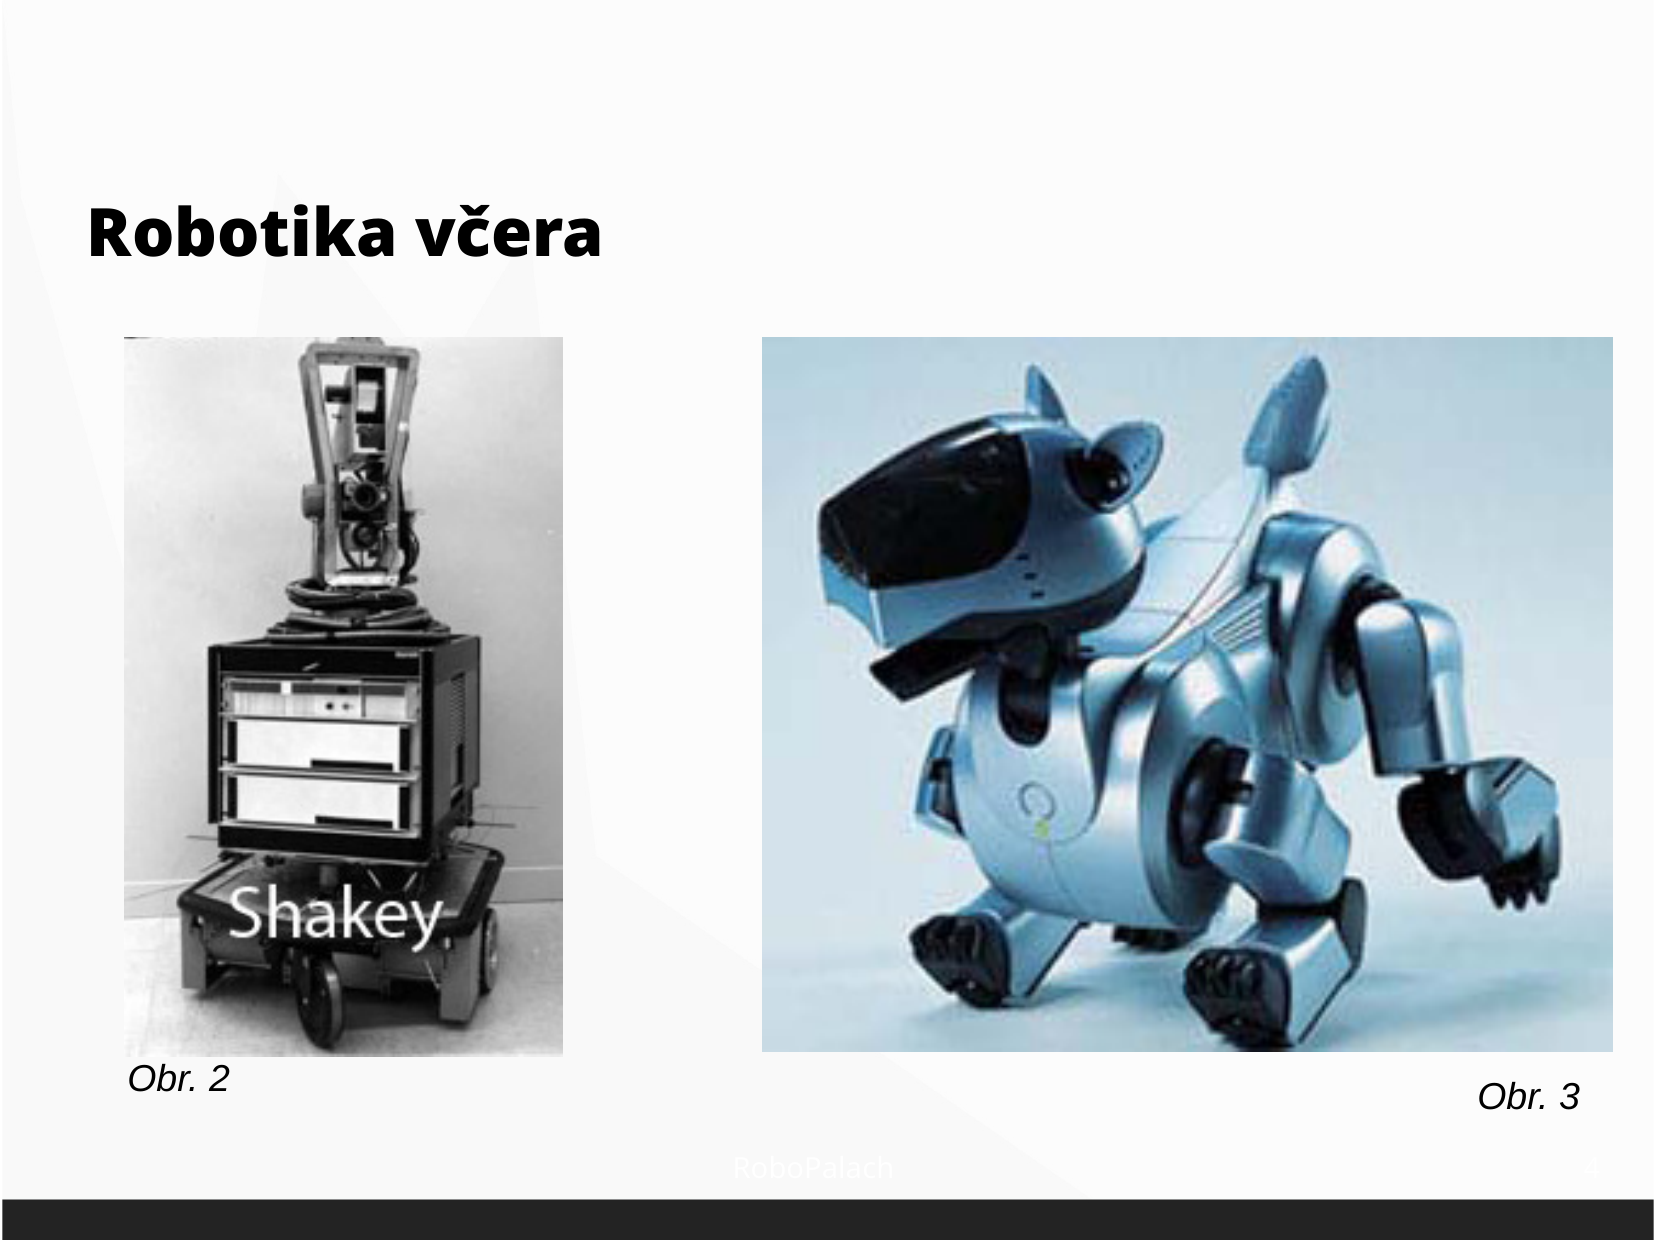

# Robotika včera
Obr. 2
Obr. 3
RoboPalach
4